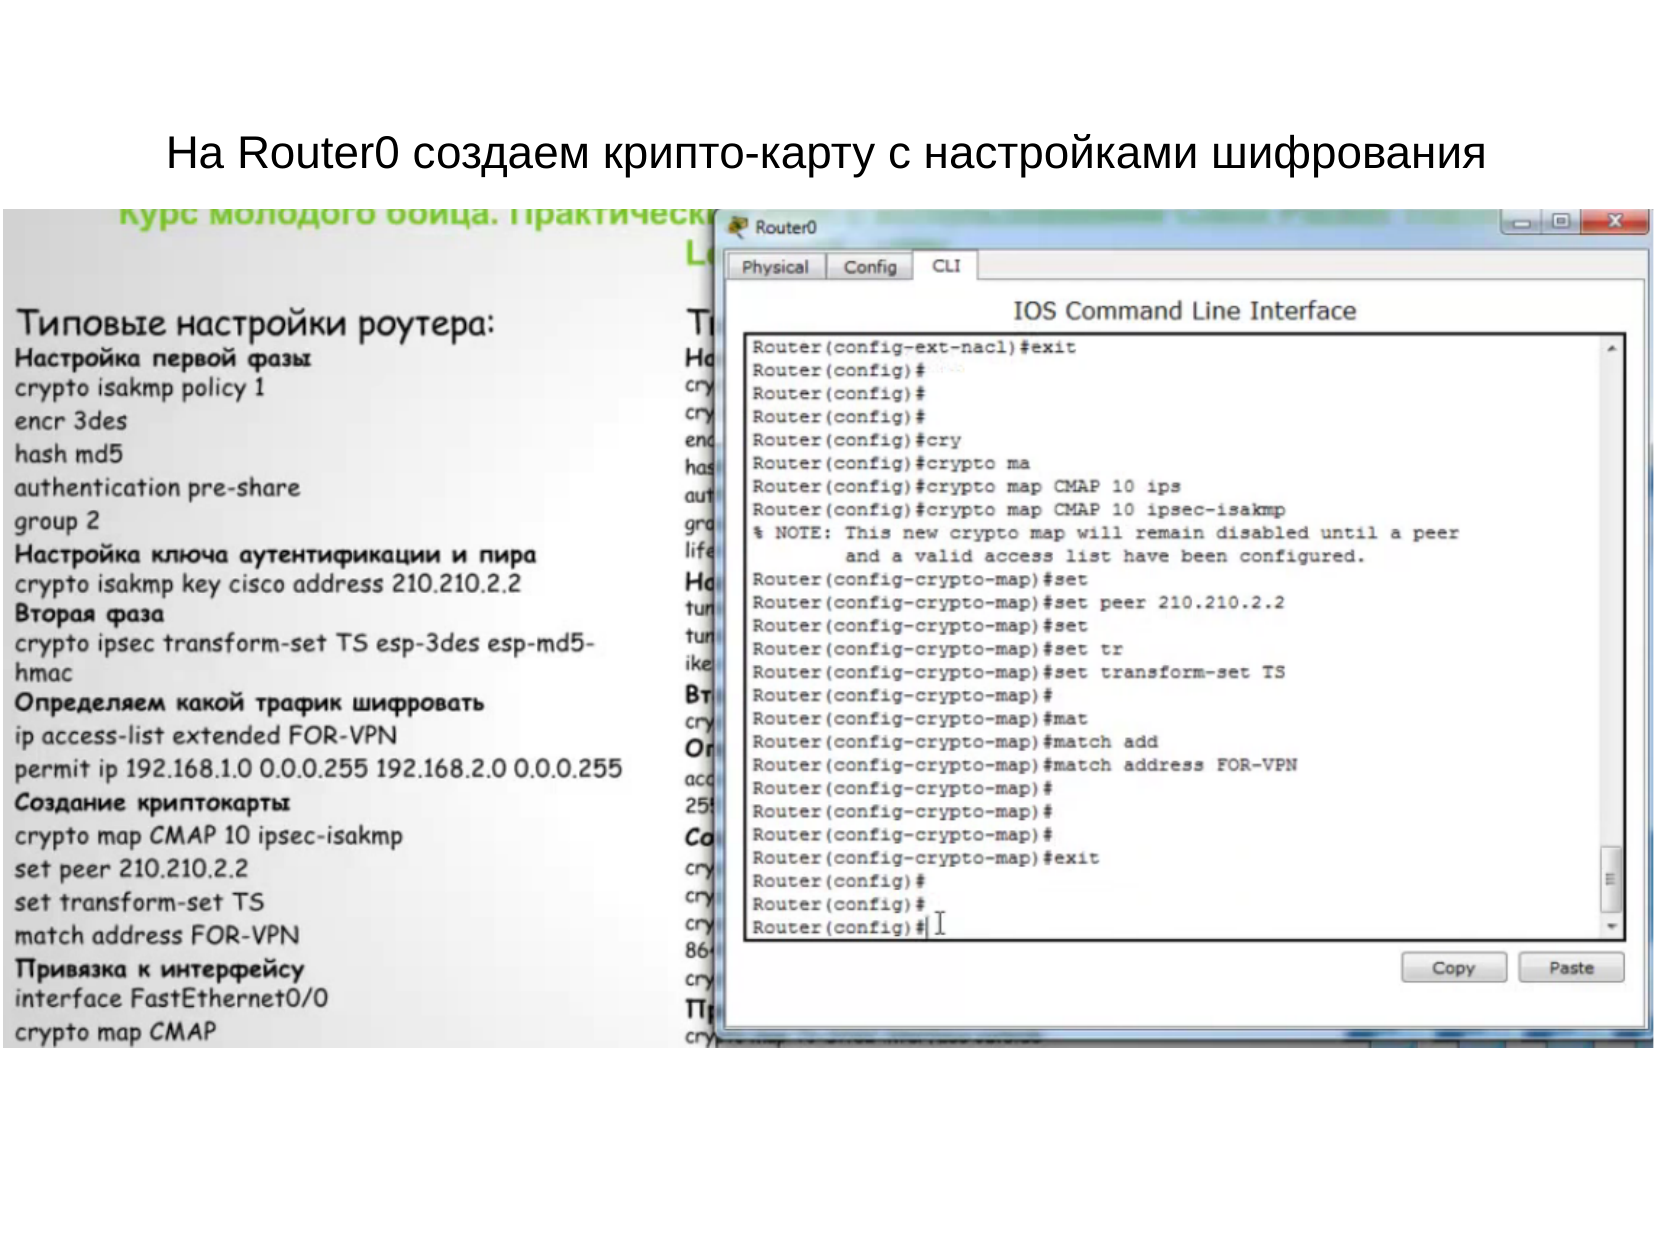

# На Router0 создаем крипто-карту с настройками шифрования